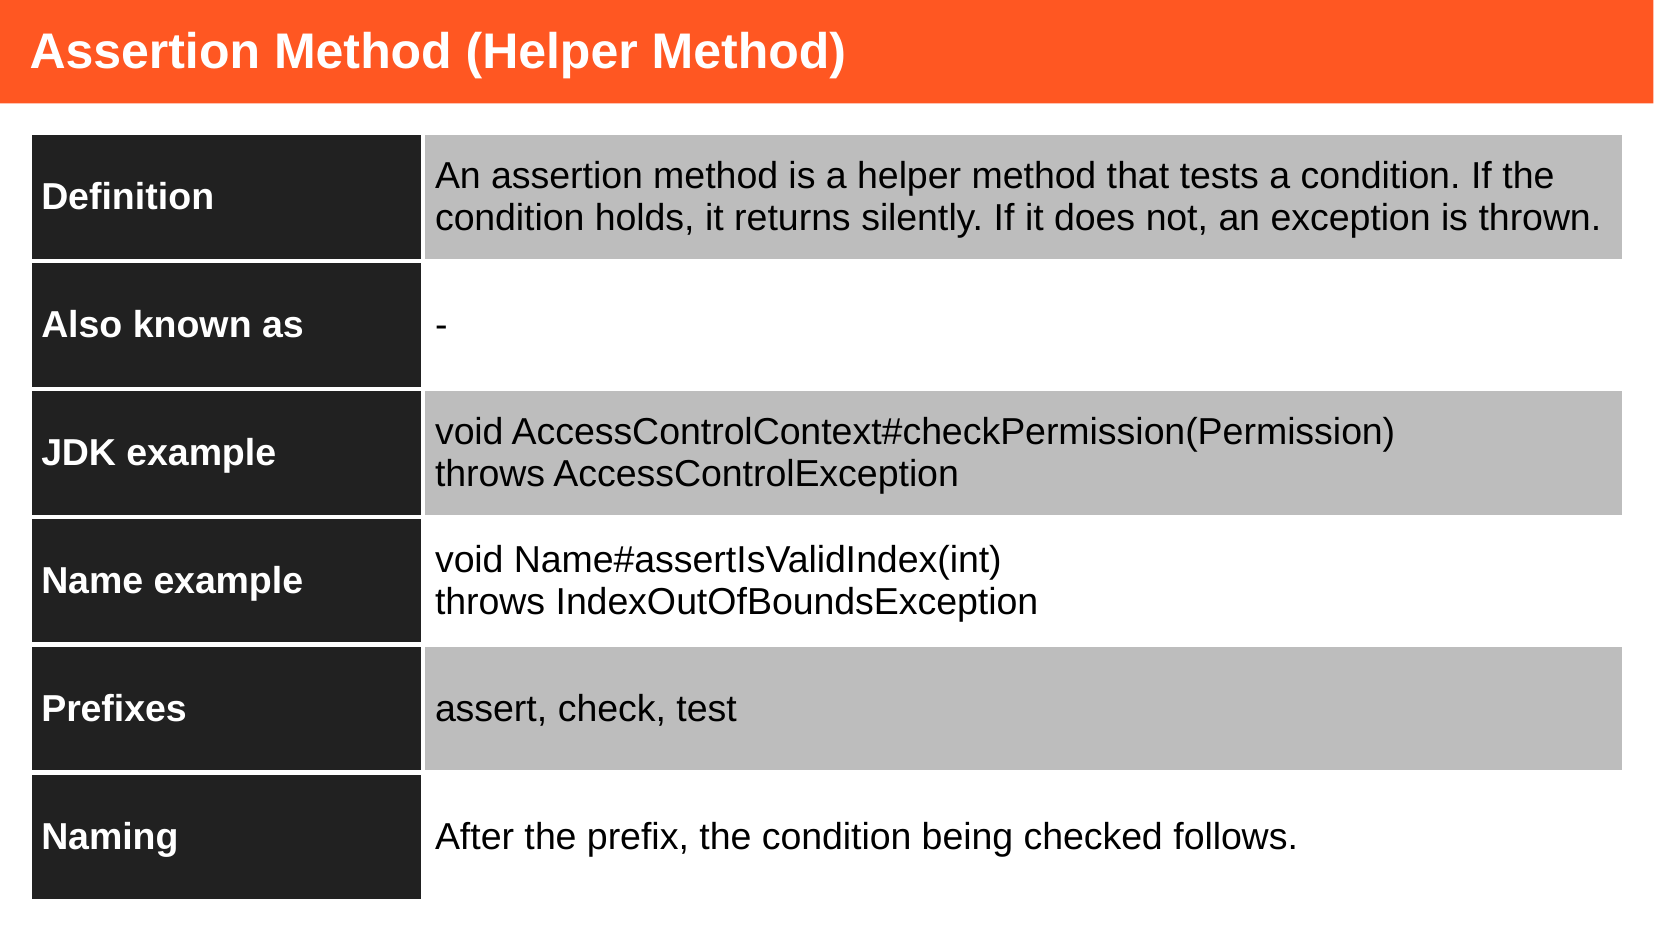

# Assertion Method (Helper Method)
| Definition | An assertion method is a helper method that tests a condition. If the condition holds, it returns silently. If it does not, an exception is thrown. |
| --- | --- |
| Also known as | - |
| JDK example | void AccessControlContext#checkPermission(Permission) throws AccessControlException |
| Name example | void Name#assertIsValidIndex(int) throws IndexOutOfBoundsException |
| Prefixes | assert, check, test |
| Naming | After the prefix, the condition being checked follows. |
Advanced Design and Programming
31
© 2022 Dirk Riehle - Some Rights Reserved